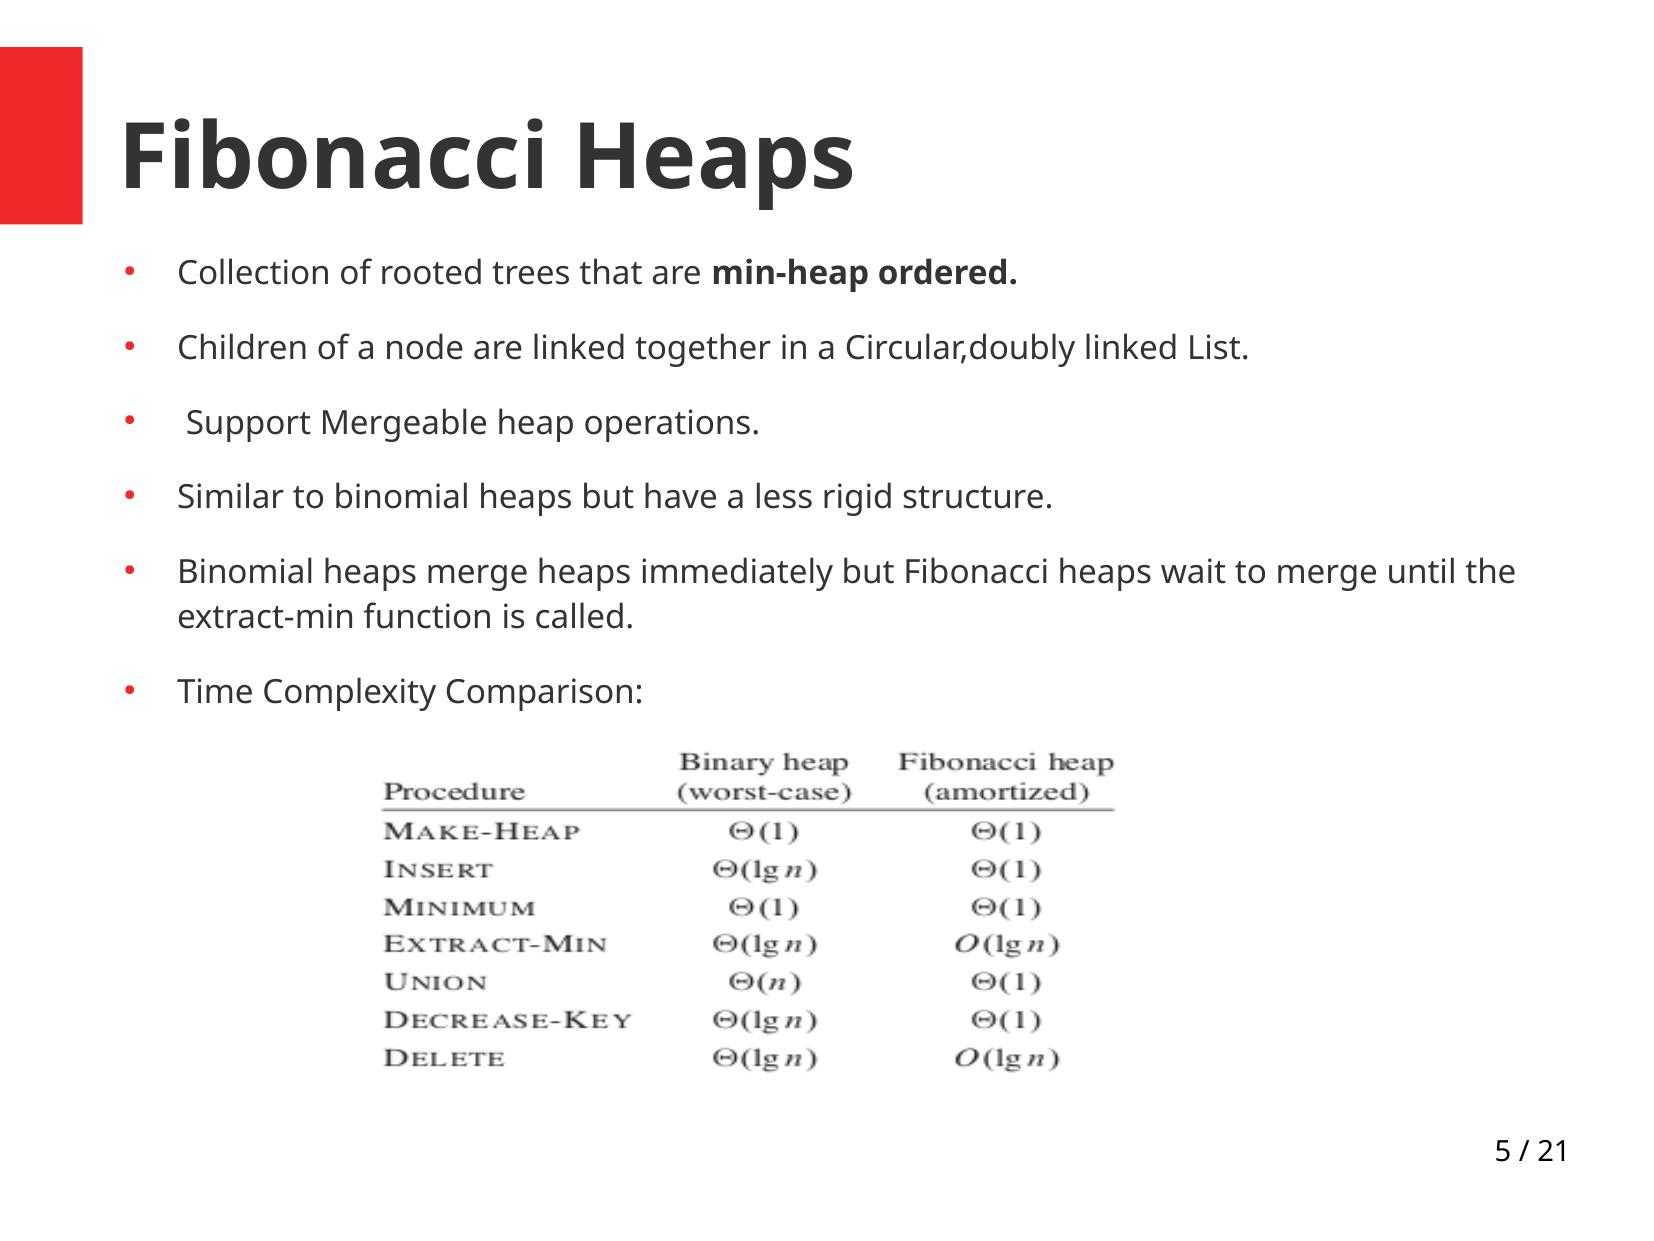

# Fibonacci Heaps
Collection of rooted trees that are min-heap ordered.
Children of a node are linked together in a Circular,doubly linked List.
 Support Mergeable heap operations.
Similar to binomial heaps but have a less rigid structure.
Binomial heaps merge heaps immediately but Fibonacci heaps wait to merge until the extract-min function is called.
Time Complexity Comparison:
5